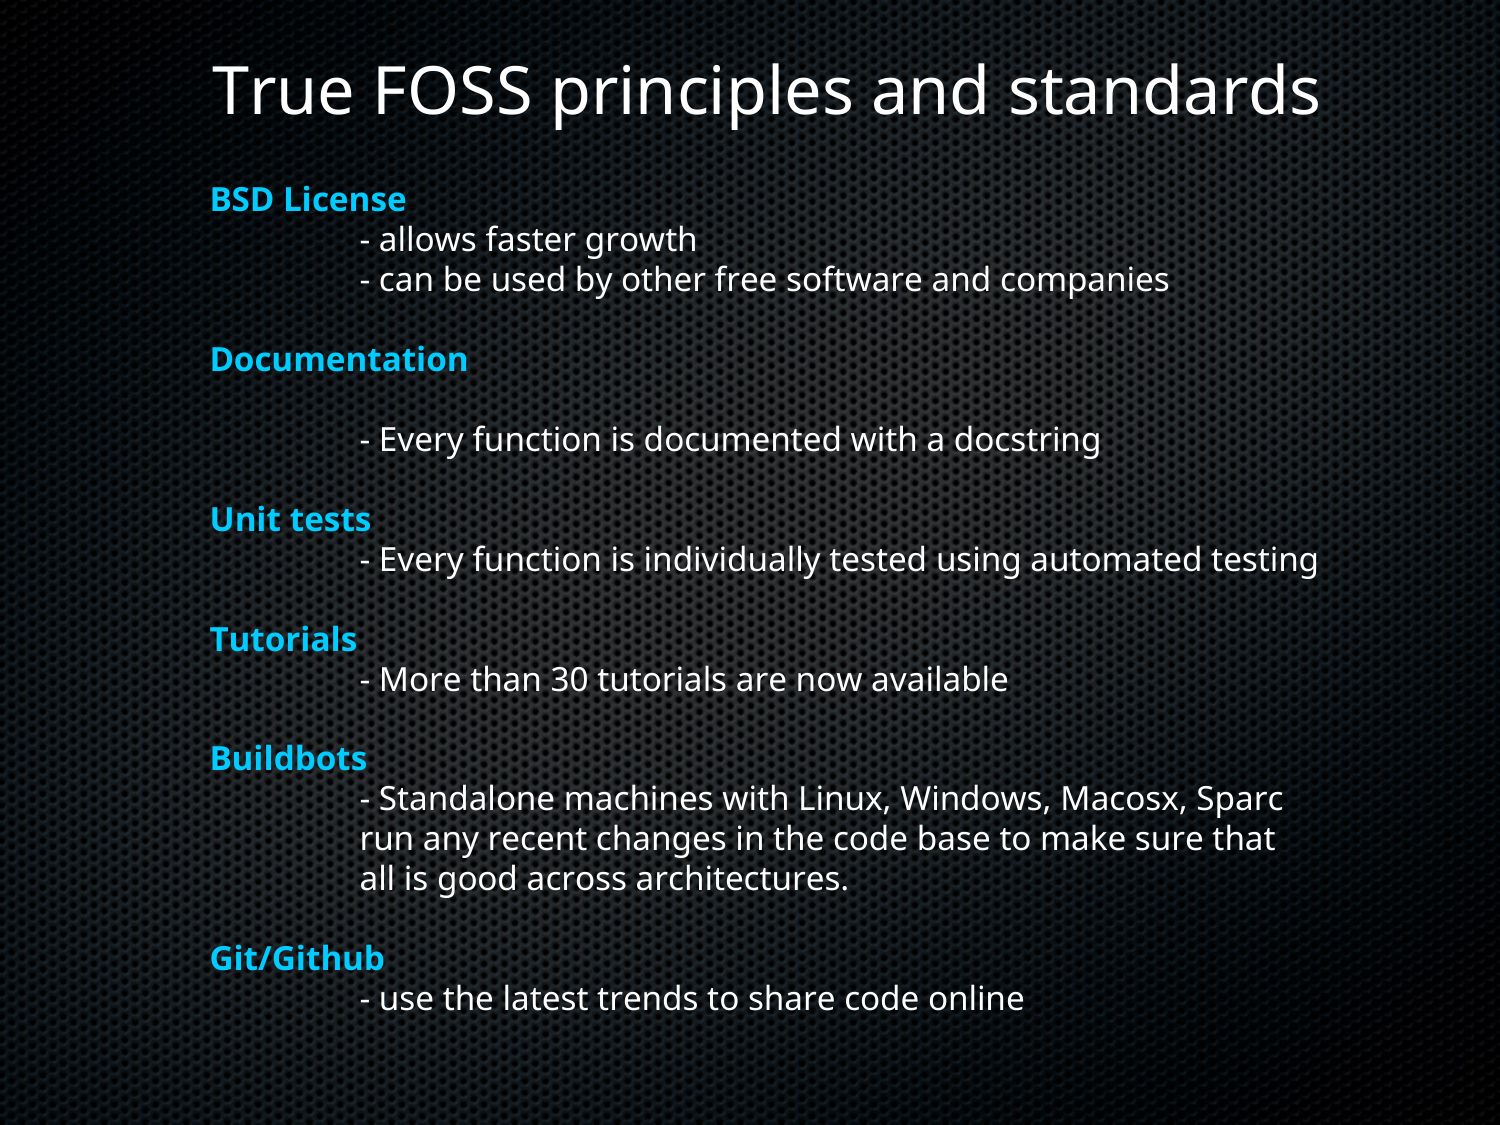

True FOSS principles and standards
BSD License
	- allows faster growth
	- can be used by other free software and companies
Documentation
	- Every function is documented with a docstring
Unit tests
	- Every function is individually tested using automated testing
Tutorials
	- More than 30 tutorials are now available
Buildbots
	- Standalone machines with Linux, Windows, Macosx, Sparc
	run any recent changes in the code base to make sure that
	all is good across architectures.
Git/Github
	- use the latest trends to share code online